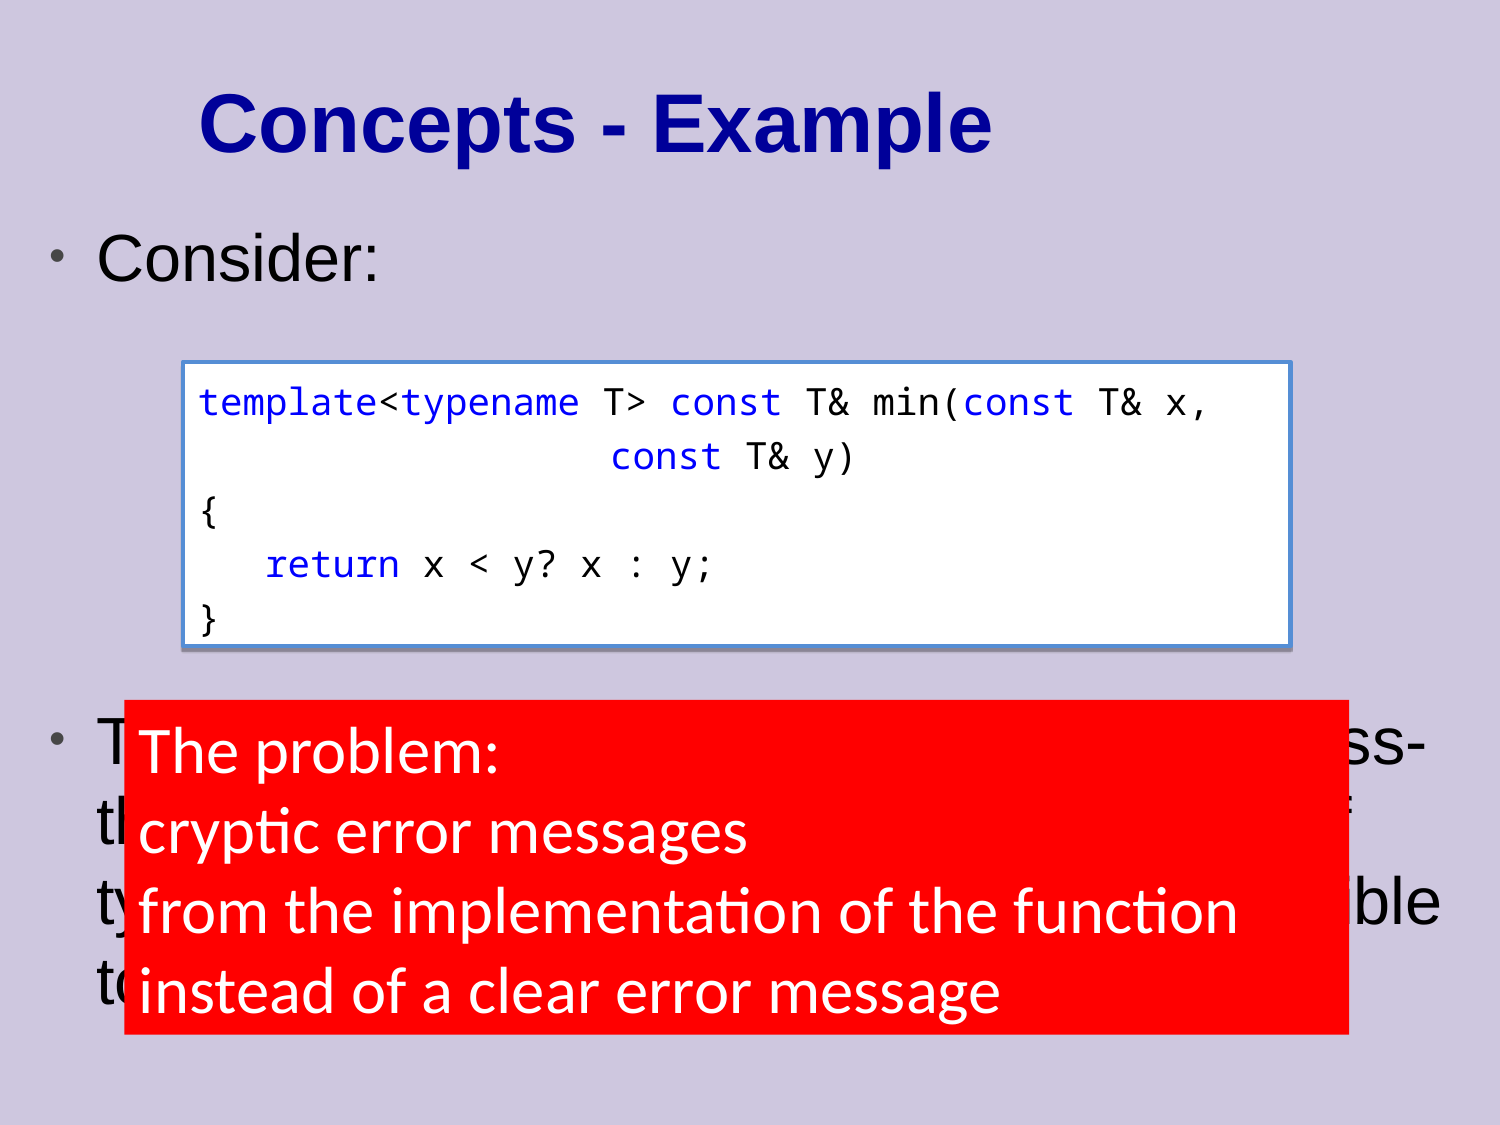

# Concepts - Example
Consider:
The user must provide a type that has a less-than operator (<) to compare two values of type T, the result of which must be convertible to a Boolean value
template<typename T> const T& min(const T& x,
				 const T& y)
{
   return x < y? x : y;
}
The problem:
cryptic error messages
from the implementation of the function
instead of a clear error message